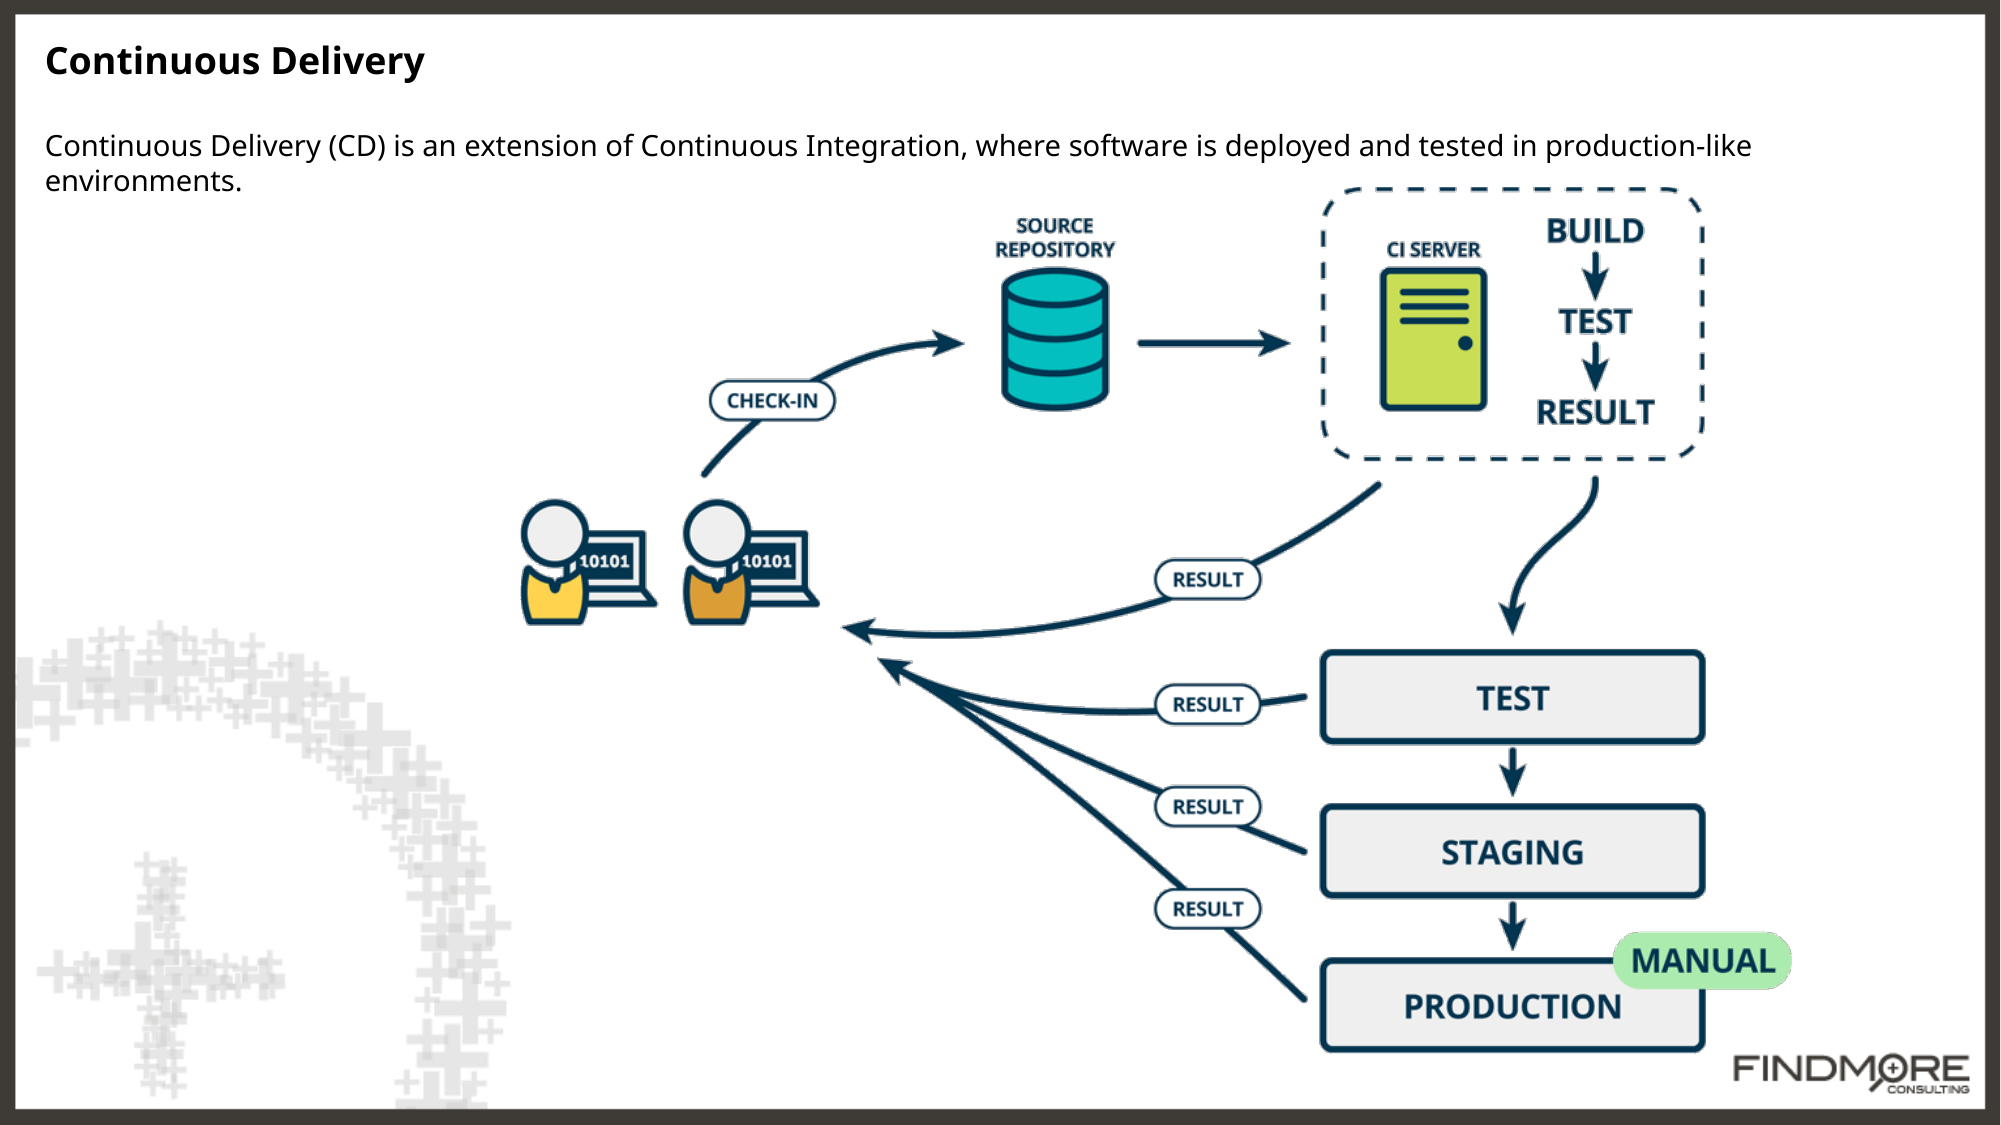

Continuous Delivery
Continuous Delivery (CD) is an extension of Continuous Integration, where software is deployed and tested in production-like environments.